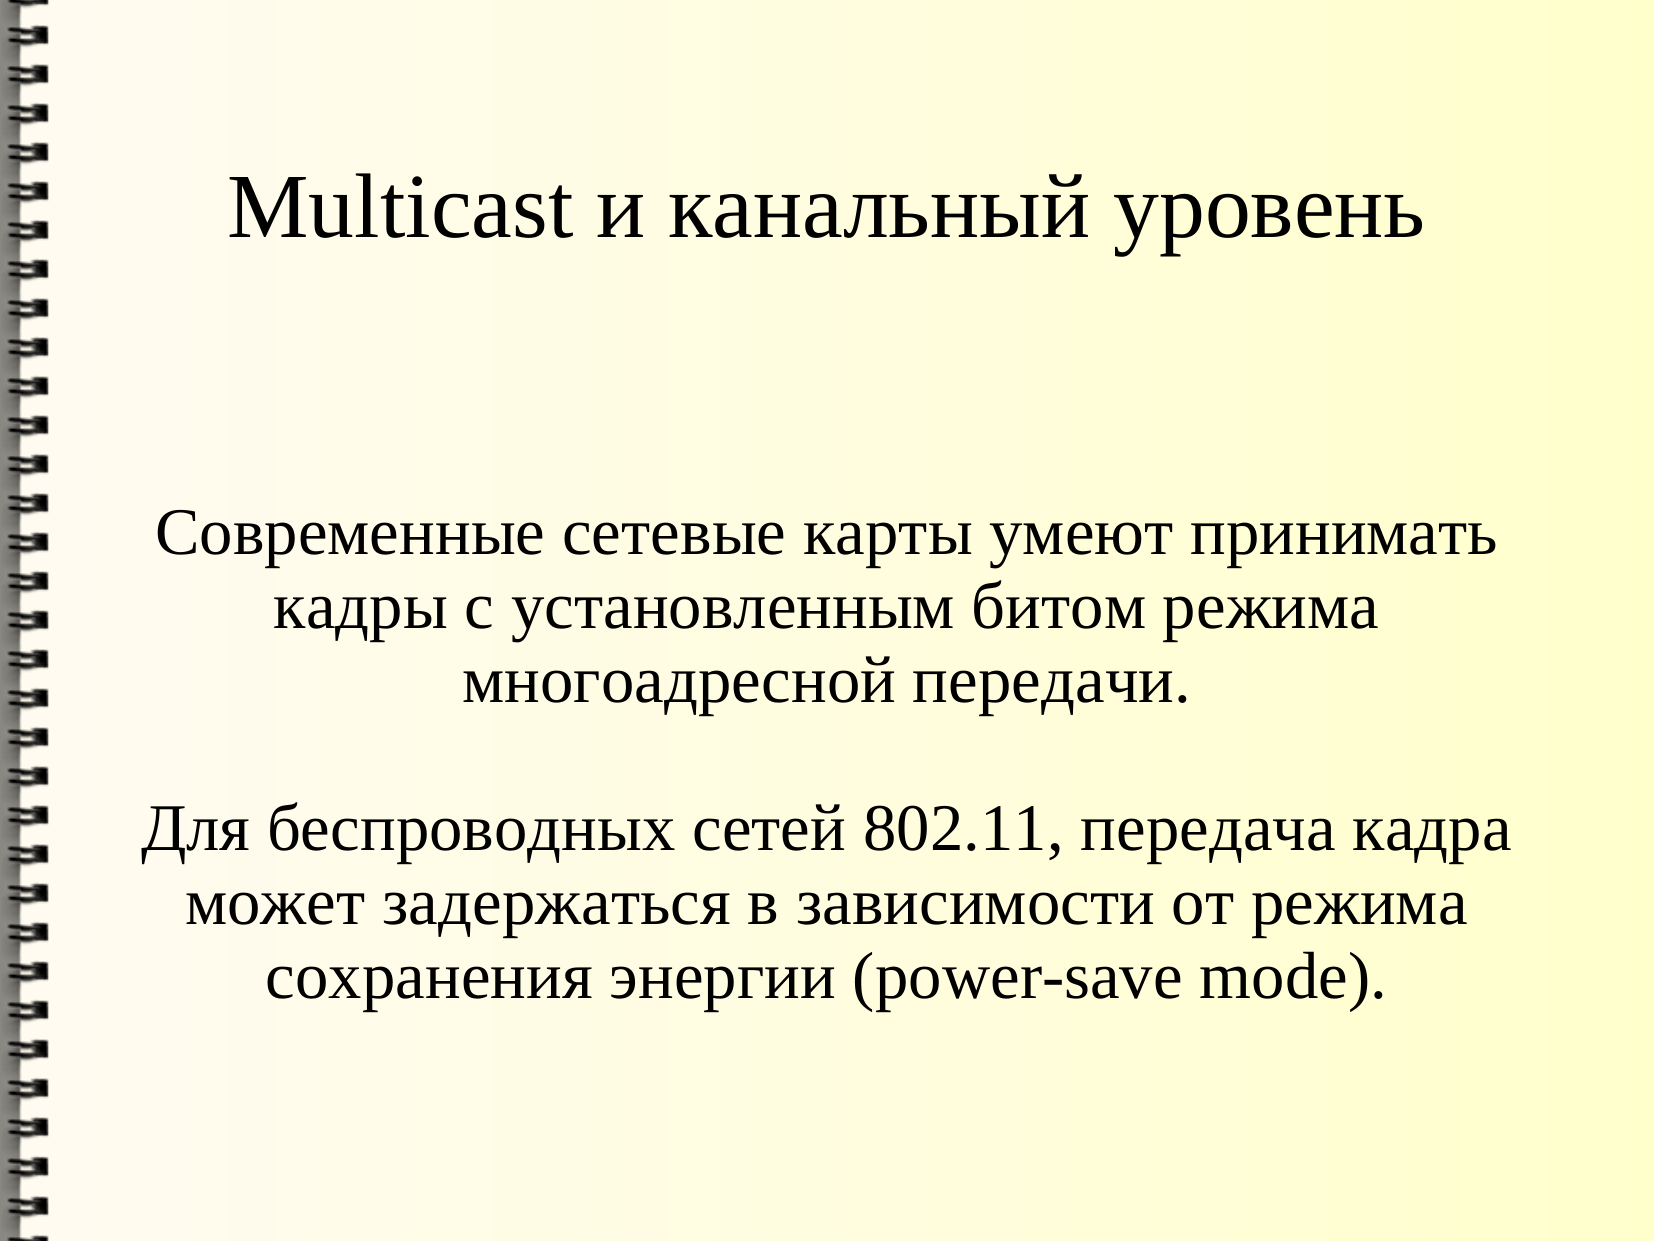

Multicast и канальный уровень
# Современные сетевые карты умеют принимать кадры с установленным битом режима многоадресной передачи.
Для беспроводных сетей 802.11, передача кадра может задержаться в зависимости от режима сохранения энергии (power-save mode).